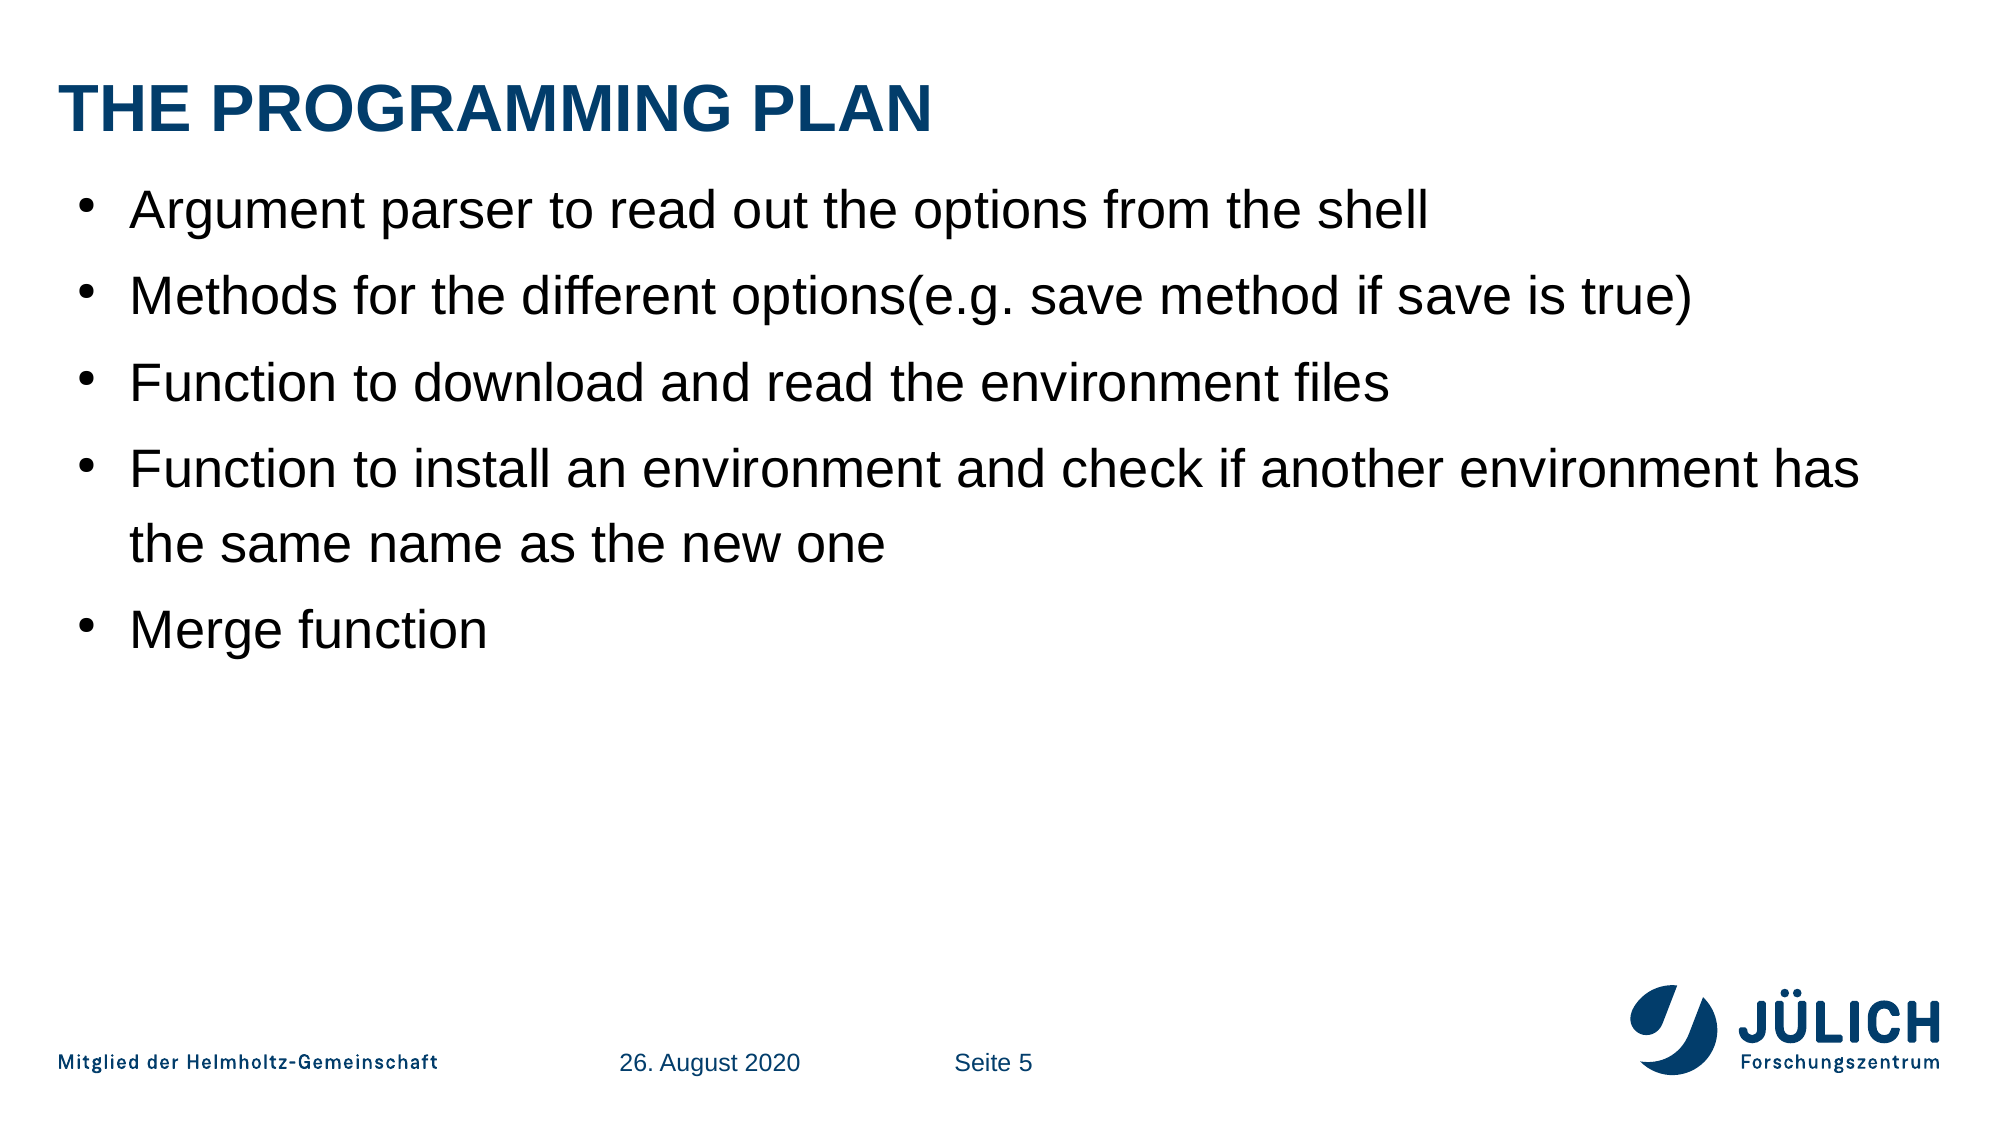

# The programming plan
Argument parser to read out the options from the shell
Methods for the different options(e.g. save method if save is true)
Function to download and read the environment files
Function to install an environment and check if another environment has the same name as the new one
Merge function
26. August 2020
Seite